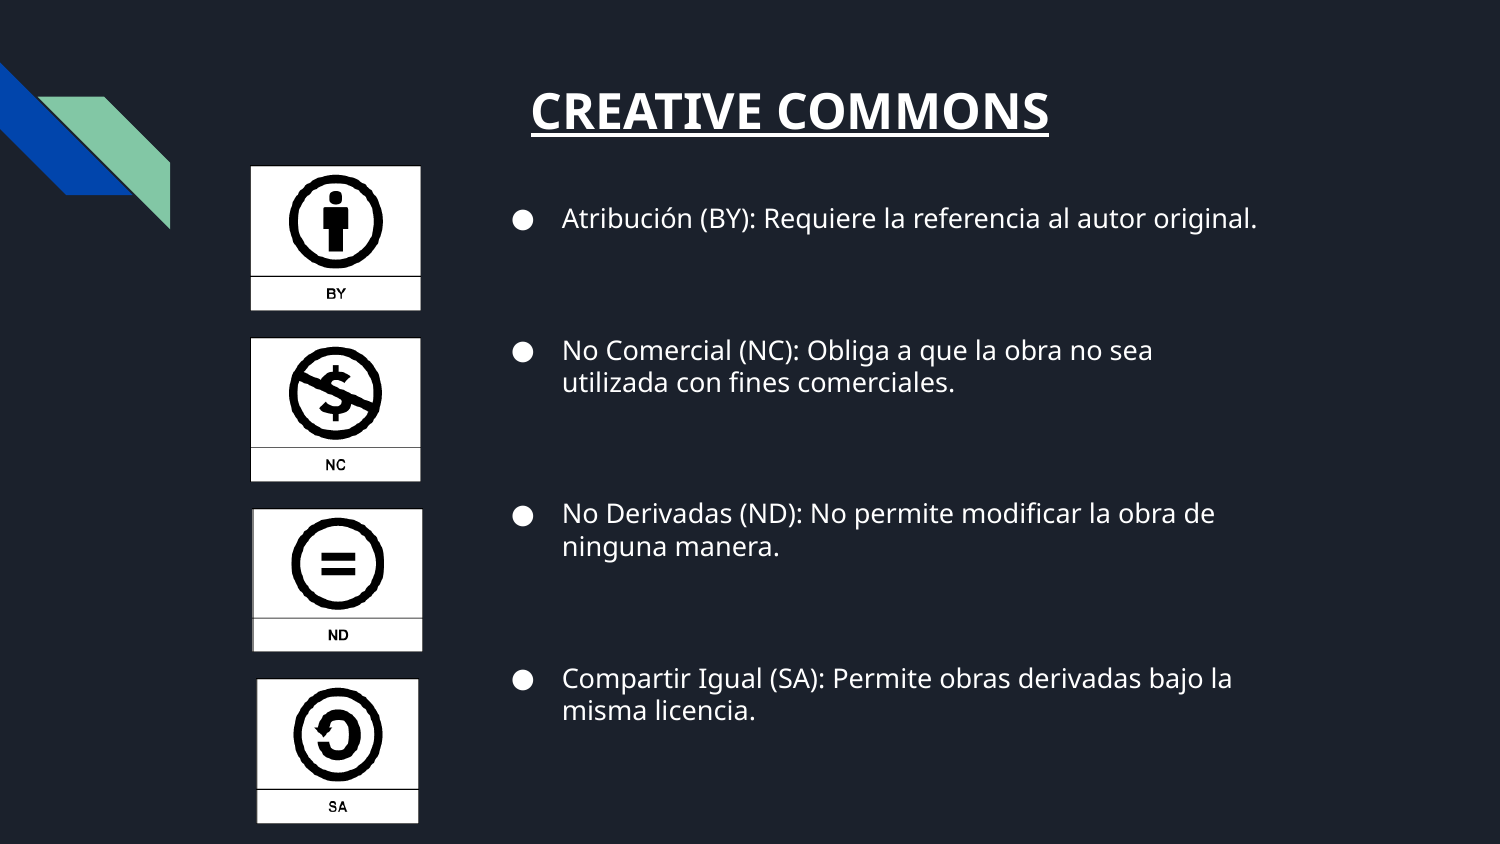

# CREATIVE COMMONS
Atribución (BY): Requiere la referencia al autor original.
No Comercial (NC): Obliga a que la obra no sea utilizada con fines comerciales.
No Derivadas (ND): No permite modificar la obra de ninguna manera.
Compartir Igual (SA): Permite obras derivadas bajo la misma licencia.